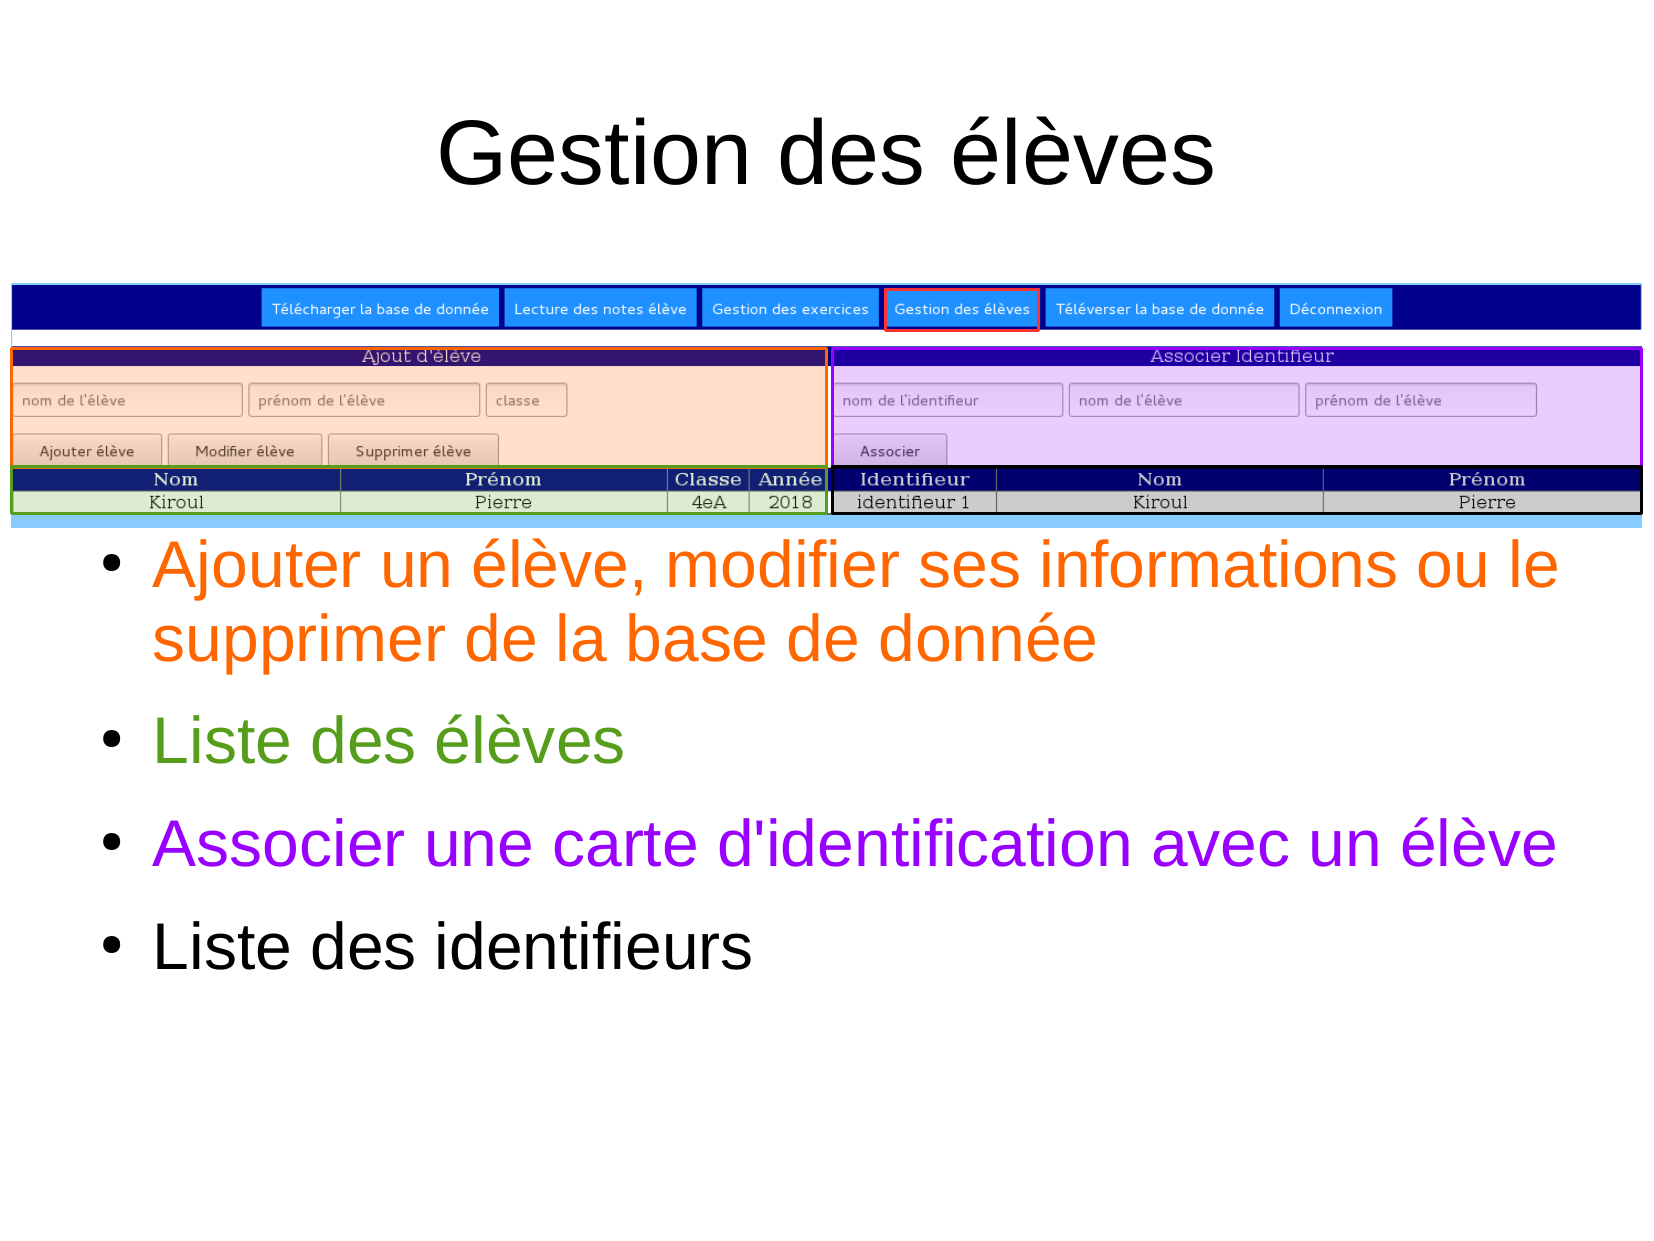

# Gestion des élèves
Ajouter un élève, modifier ses informations ou le supprimer de la base de donnée
Liste des élèves
Associer une carte d'identification avec un élève
Liste des identifieurs